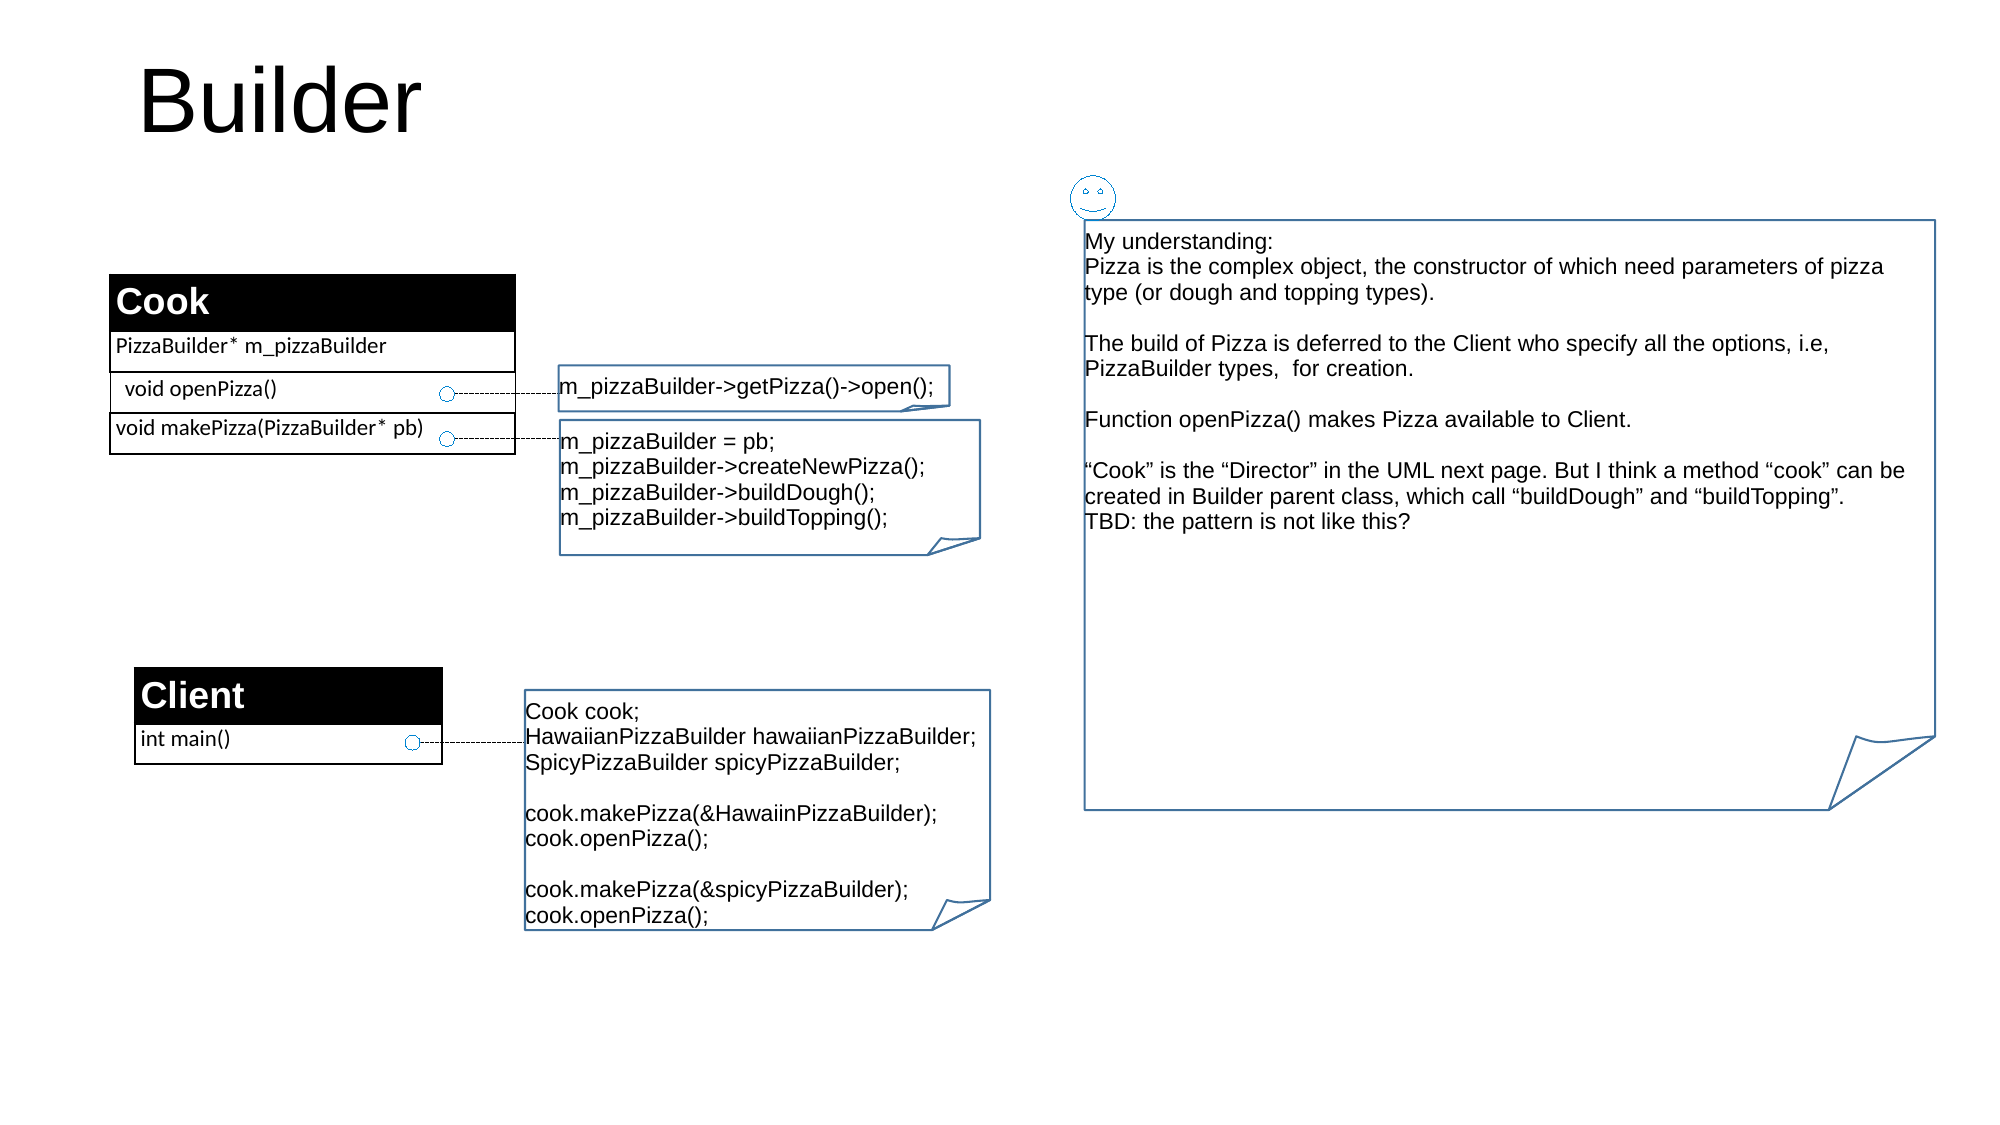

# Builder
My understanding:
Pizza is the complex object, the constructor of which need parameters of pizza
type (or dough and topping types).
The build of Pizza is deferred to the Client who specify all the options, i.e,
PizzaBuilder types, for creation.
Function openPizza() makes Pizza available to Client.
“Cook” is the “Director” in the UML next page. But I think a method “cook” can be
created in Builder parent class, which call “buildDough” and “buildTopping”.
TBD: the pattern is not like this?
| Cook |
| --- |
| PizzaBuilder\* m\_pizzaBuilder |
| void openPizza() |
| void makePizza(PizzaBuilder\* pb) |
m_pizzaBuilder->getPizza()->open();
m_pizzaBuilder = pb;
m_pizzaBuilder->createNewPizza();
m_pizzaBuilder->buildDough();
m_pizzaBuilder->buildTopping();
| Client |
| --- |
| int main() |
Cook cook;
HawaiianPizzaBuilder hawaiianPizzaBuilder;
SpicyPizzaBuilder spicyPizzaBuilder;
cook.makePizza(&HawaiinPizzaBuilder);
cook.openPizza();
cook.makePizza(&spicyPizzaBuilder);
cook.openPizza();